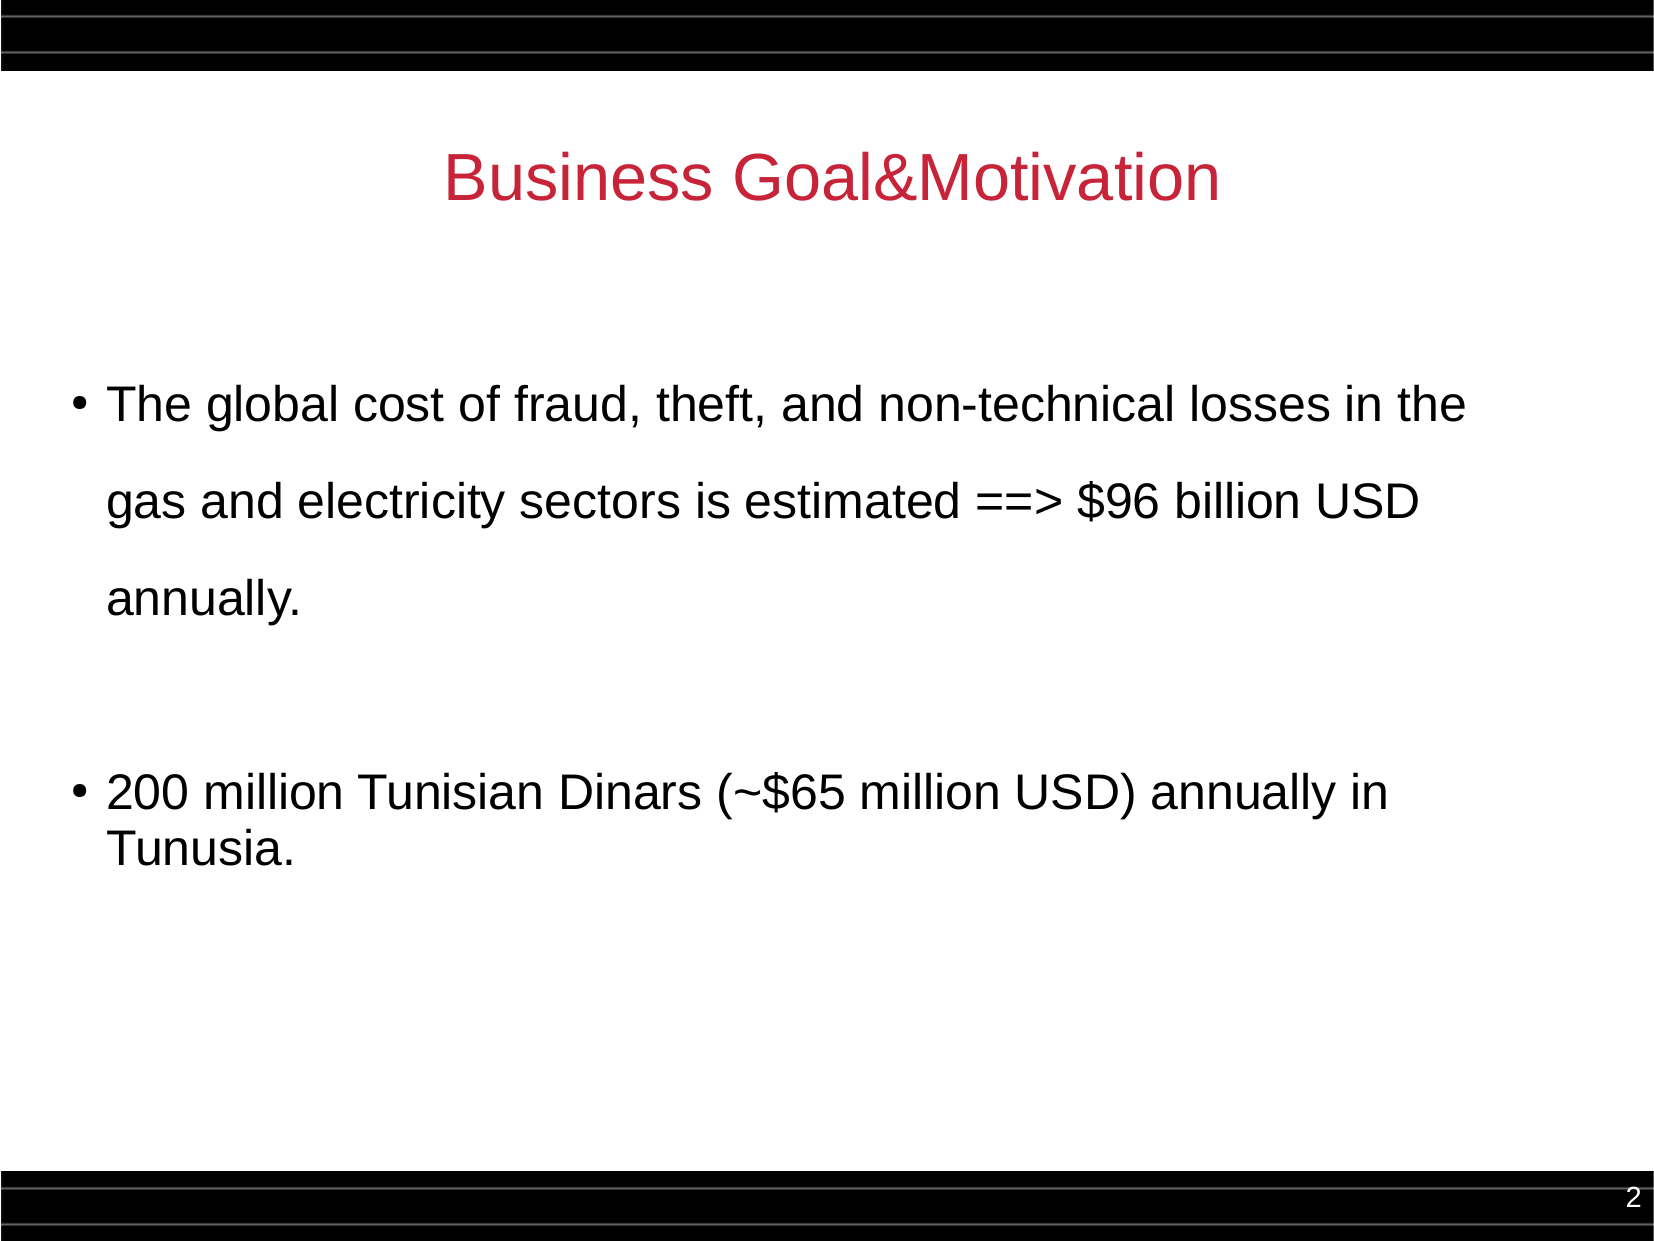

# Business Goal&Motivation
The global cost of fraud, theft, and non-technical losses in the
gas and electricity sectors is estimated ==> $96 billion USD
annually.
200 million Tunisian Dinars (~$65 million USD) annually in Tunusia.